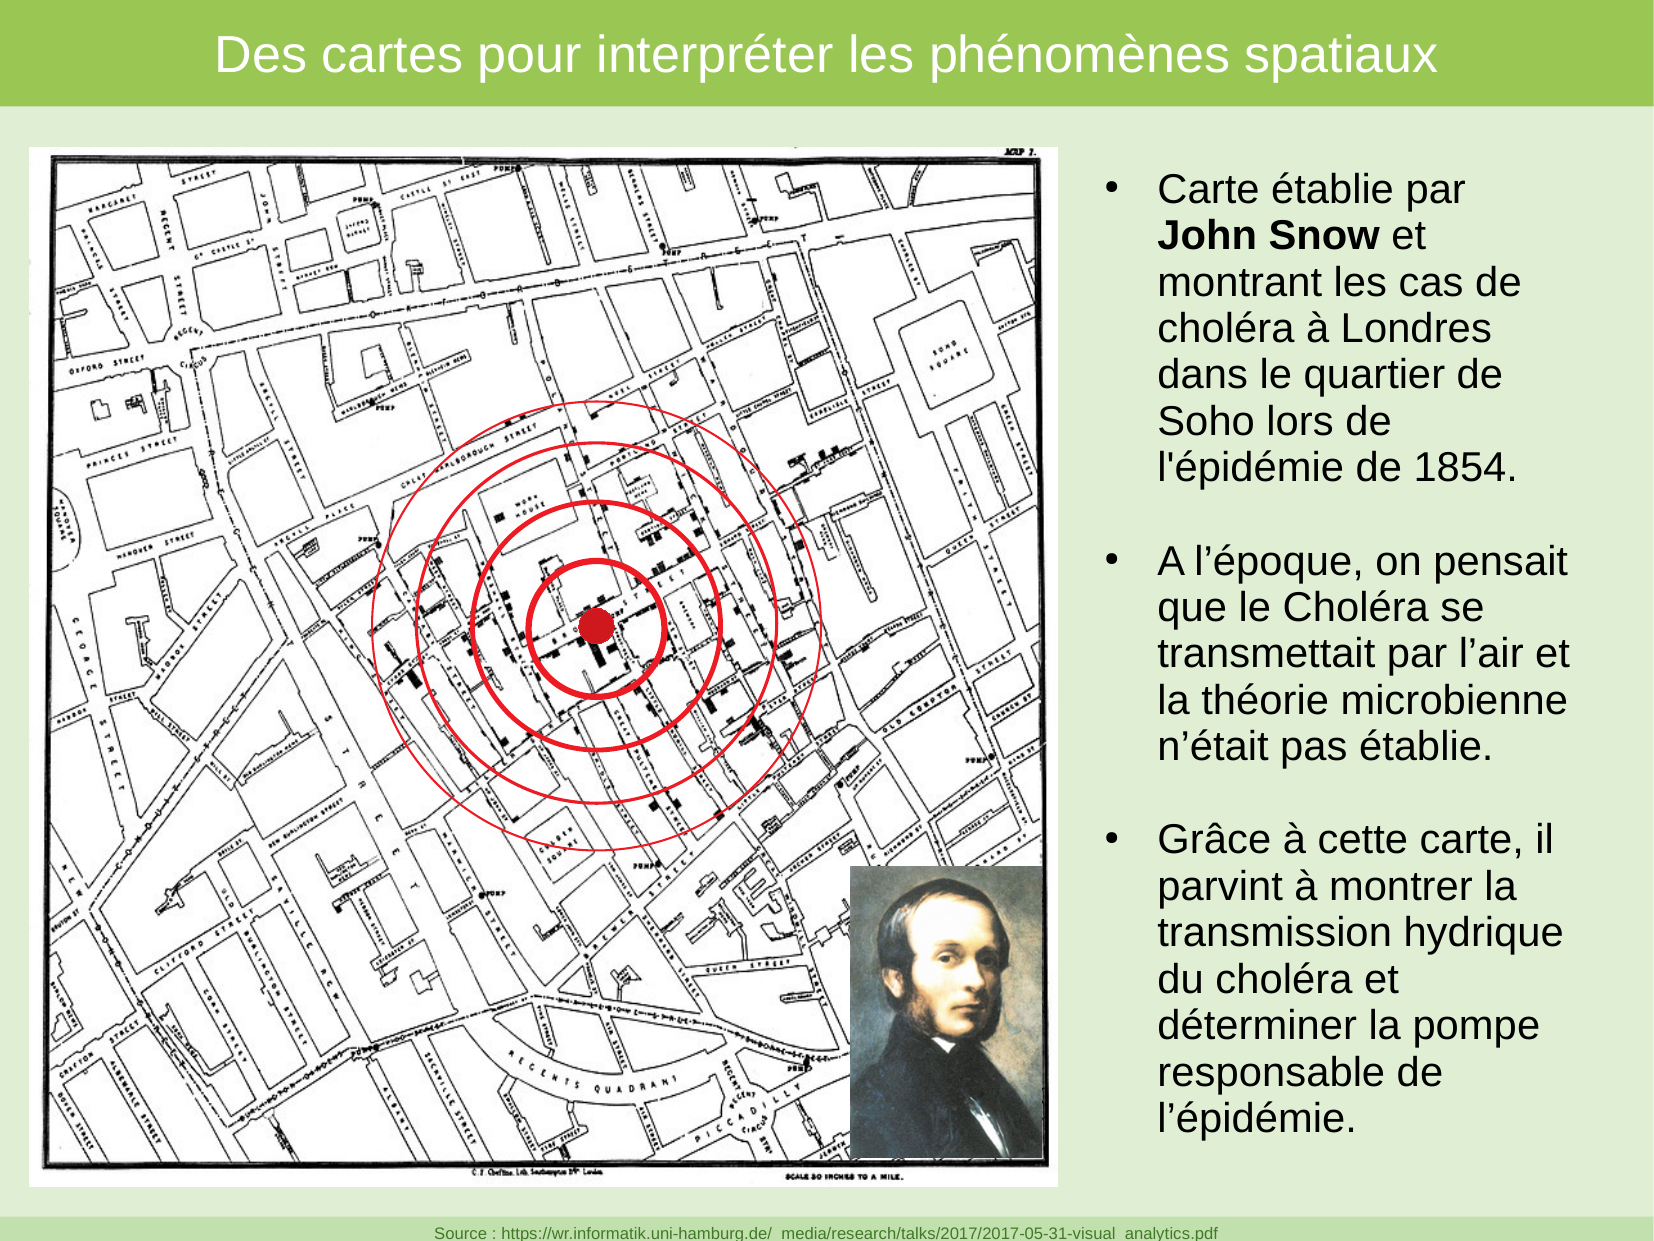

# Des cartes pour interpréter les phénomènes spatiaux
Carte établie par John Snow et montrant les cas de choléra à Londres dans le quartier de Soho lors de l'épidémie de 1854.
A l’époque, on pensait que le Choléra se transmettait par l’air et la théorie microbienne n’était pas établie.
Grâce à cette carte, il parvint à montrer la transmission hydrique du choléra et déterminer la pompe responsable de l’épidémie.
Source : https://wr.informatik.uni-hamburg.de/_media/research/talks/2017/2017-05-31-visual_analytics.pdf